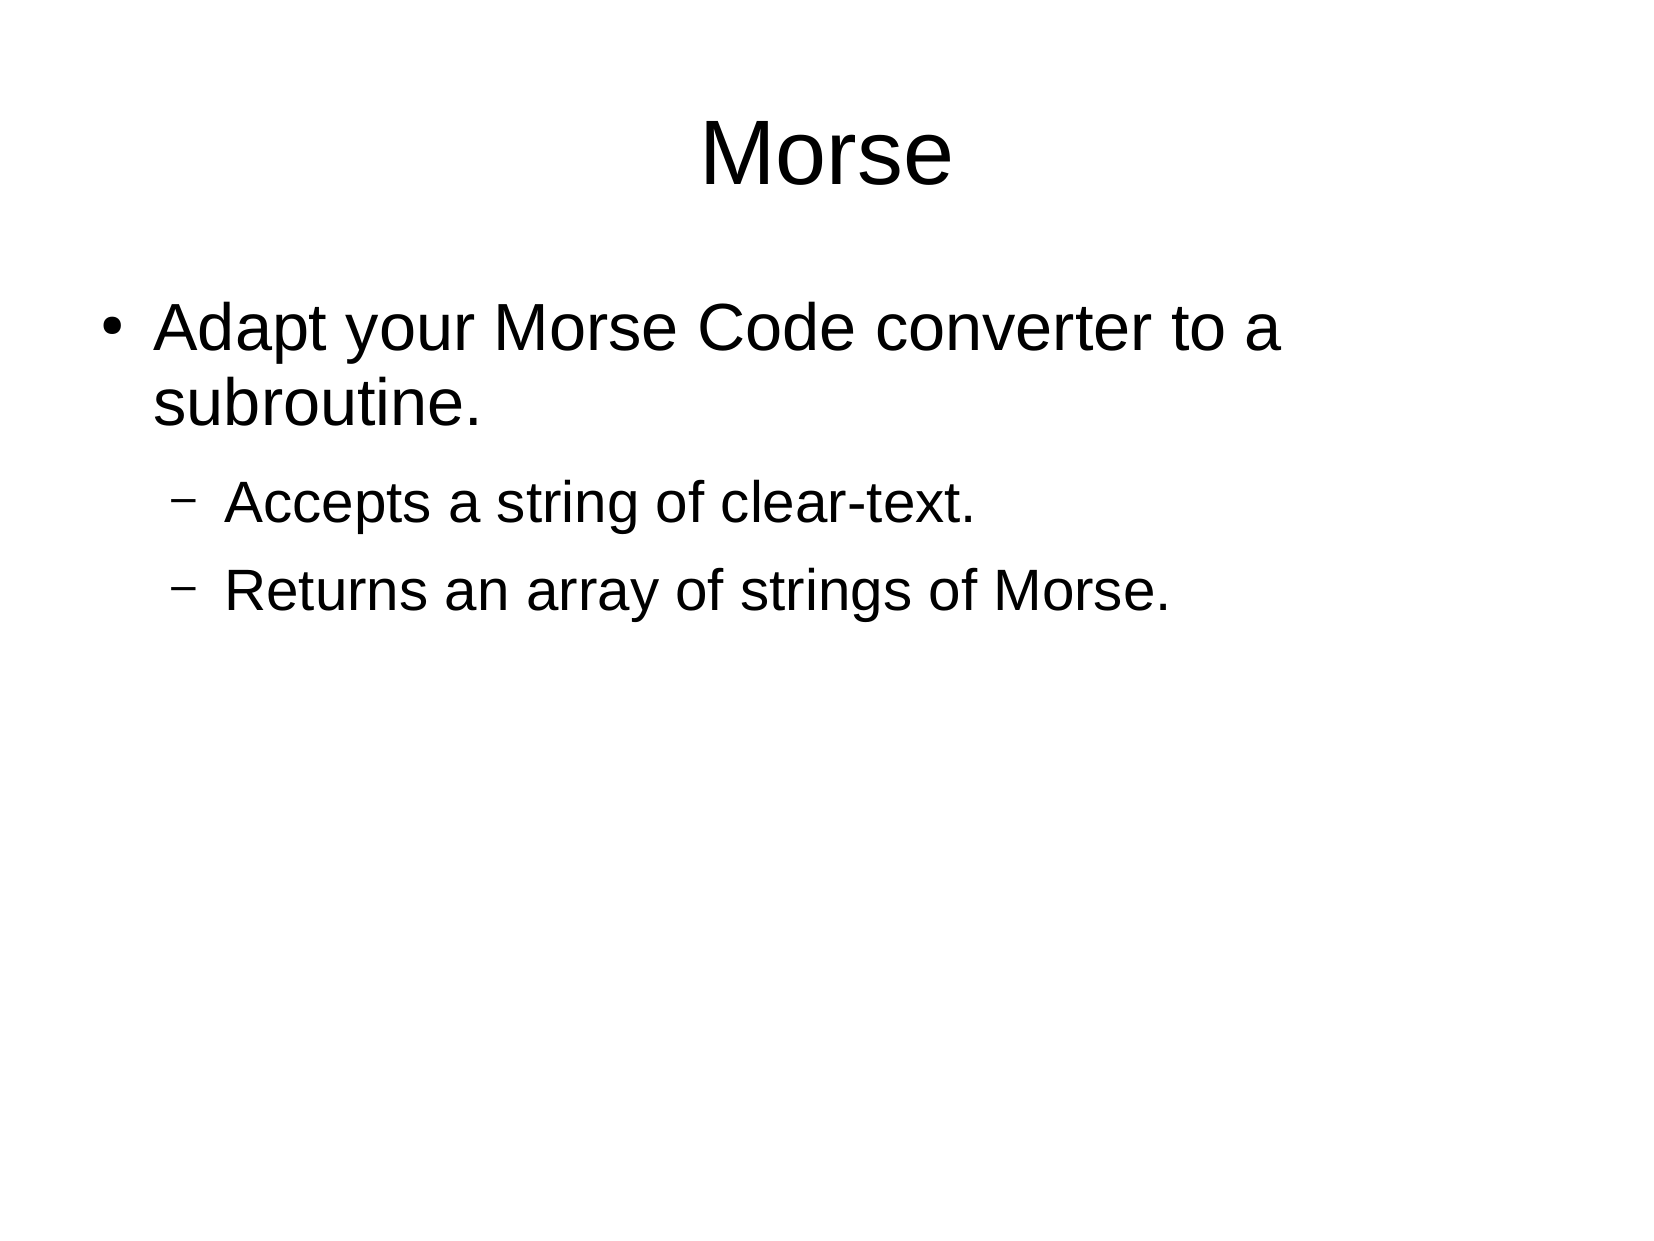

# Morse
Adapt your Morse Code converter to a subroutine.
Accepts a string of clear-text.
Returns an array of strings of Morse.